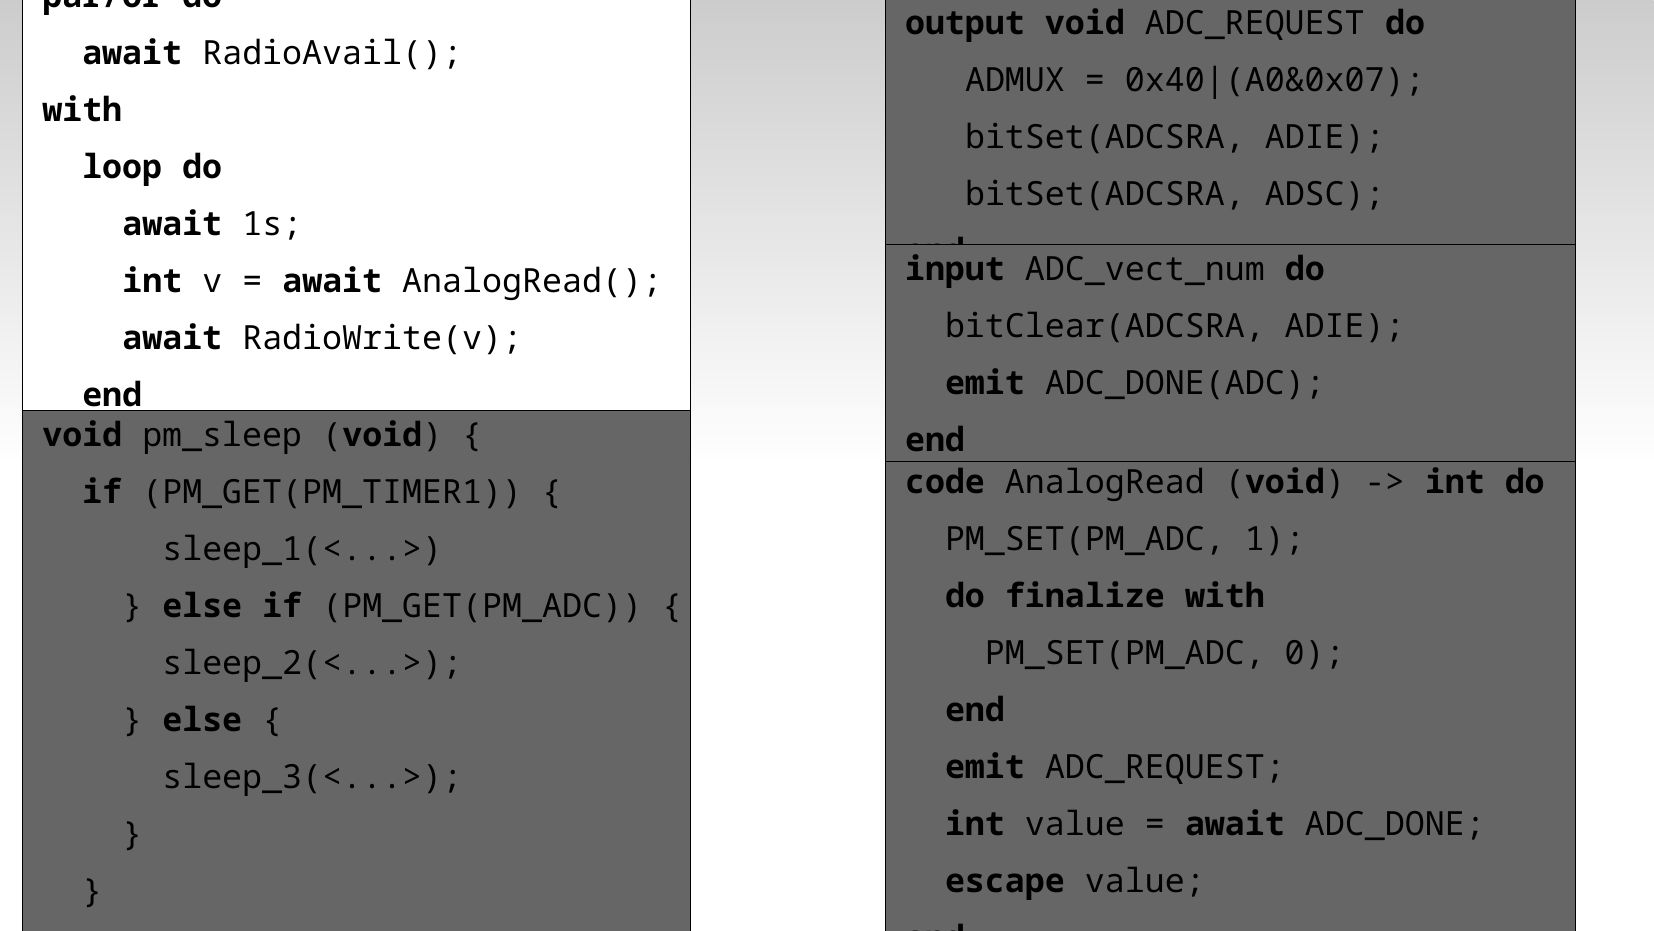

par/or do
 await RadioAvail();
 with
 loop do
 await 1s;
 int v = await AnalogRead();
 await RadioWrite(v);
 end
 end
 output void ADC_REQUEST do
 ADMUX = 0x40|(A0&0x07);
 bitSet(ADCSRA, ADIE);
 bitSet(ADCSRA, ADSC);
 end
 input ADC_vect_num do
 bitClear(ADCSRA, ADIE);
 emit ADC_DONE(ADC);
 end
 void pm_sleep (void) {
 if (PM_GET(PM_TIMER1)) {
 sleep_1(<...>)
 } else if (PM_GET(PM_ADC)) {
 sleep_2(<...>);
 } else {
 sleep_3(<...>);
 }
 }
 }
 code AnalogRead (void) -> int do
 PM_SET(PM_ADC, 1);
 do finalize with
 PM_SET(PM_ADC, 0);
 end
 emit ADC_REQUEST;
 int value = await ADC_DONE;
 escape value;
 end